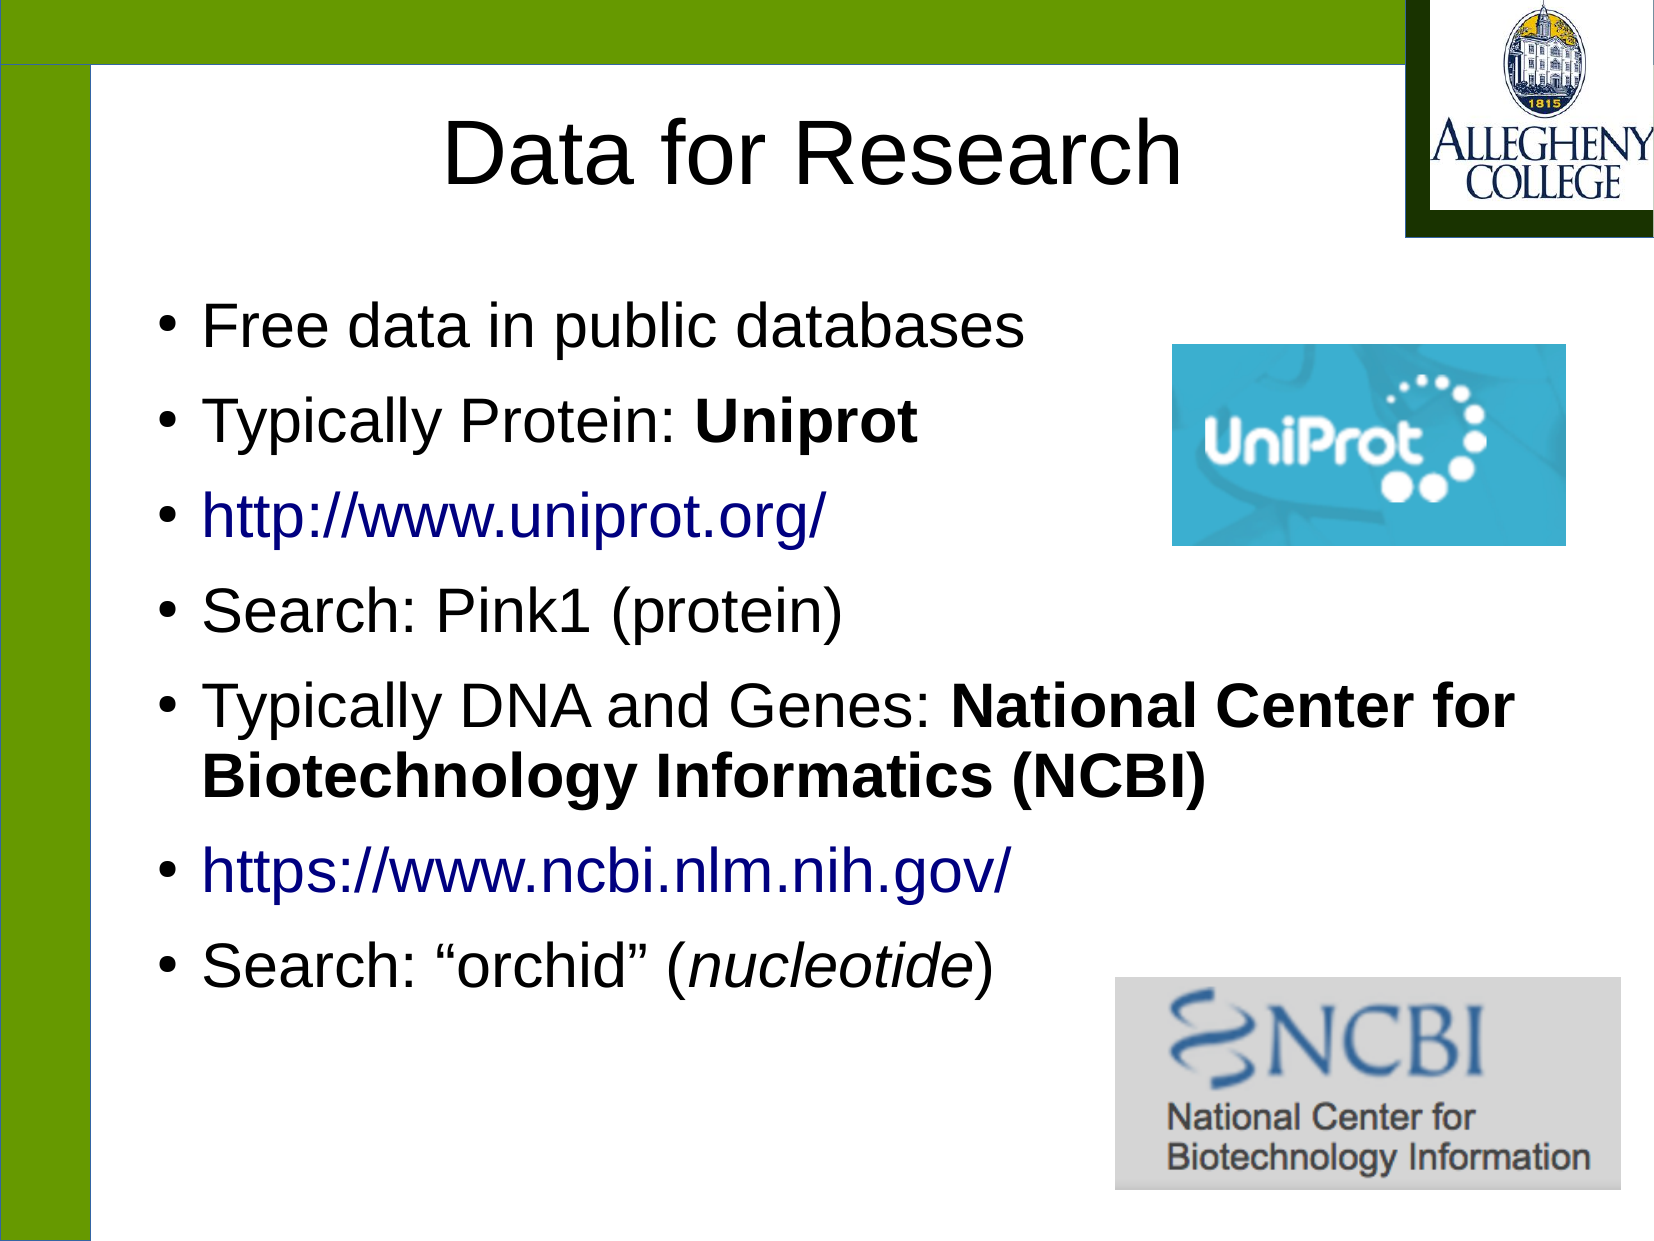

# Data for Research
Free data in public databases
Typically Protein: Uniprot
http://www.uniprot.org/
Search: Pink1 (protein)
Typically DNA and Genes: National Center for Biotechnology Informatics (NCBI)
https://www.ncbi.nlm.nih.gov/
Search: “orchid” (nucleotide)